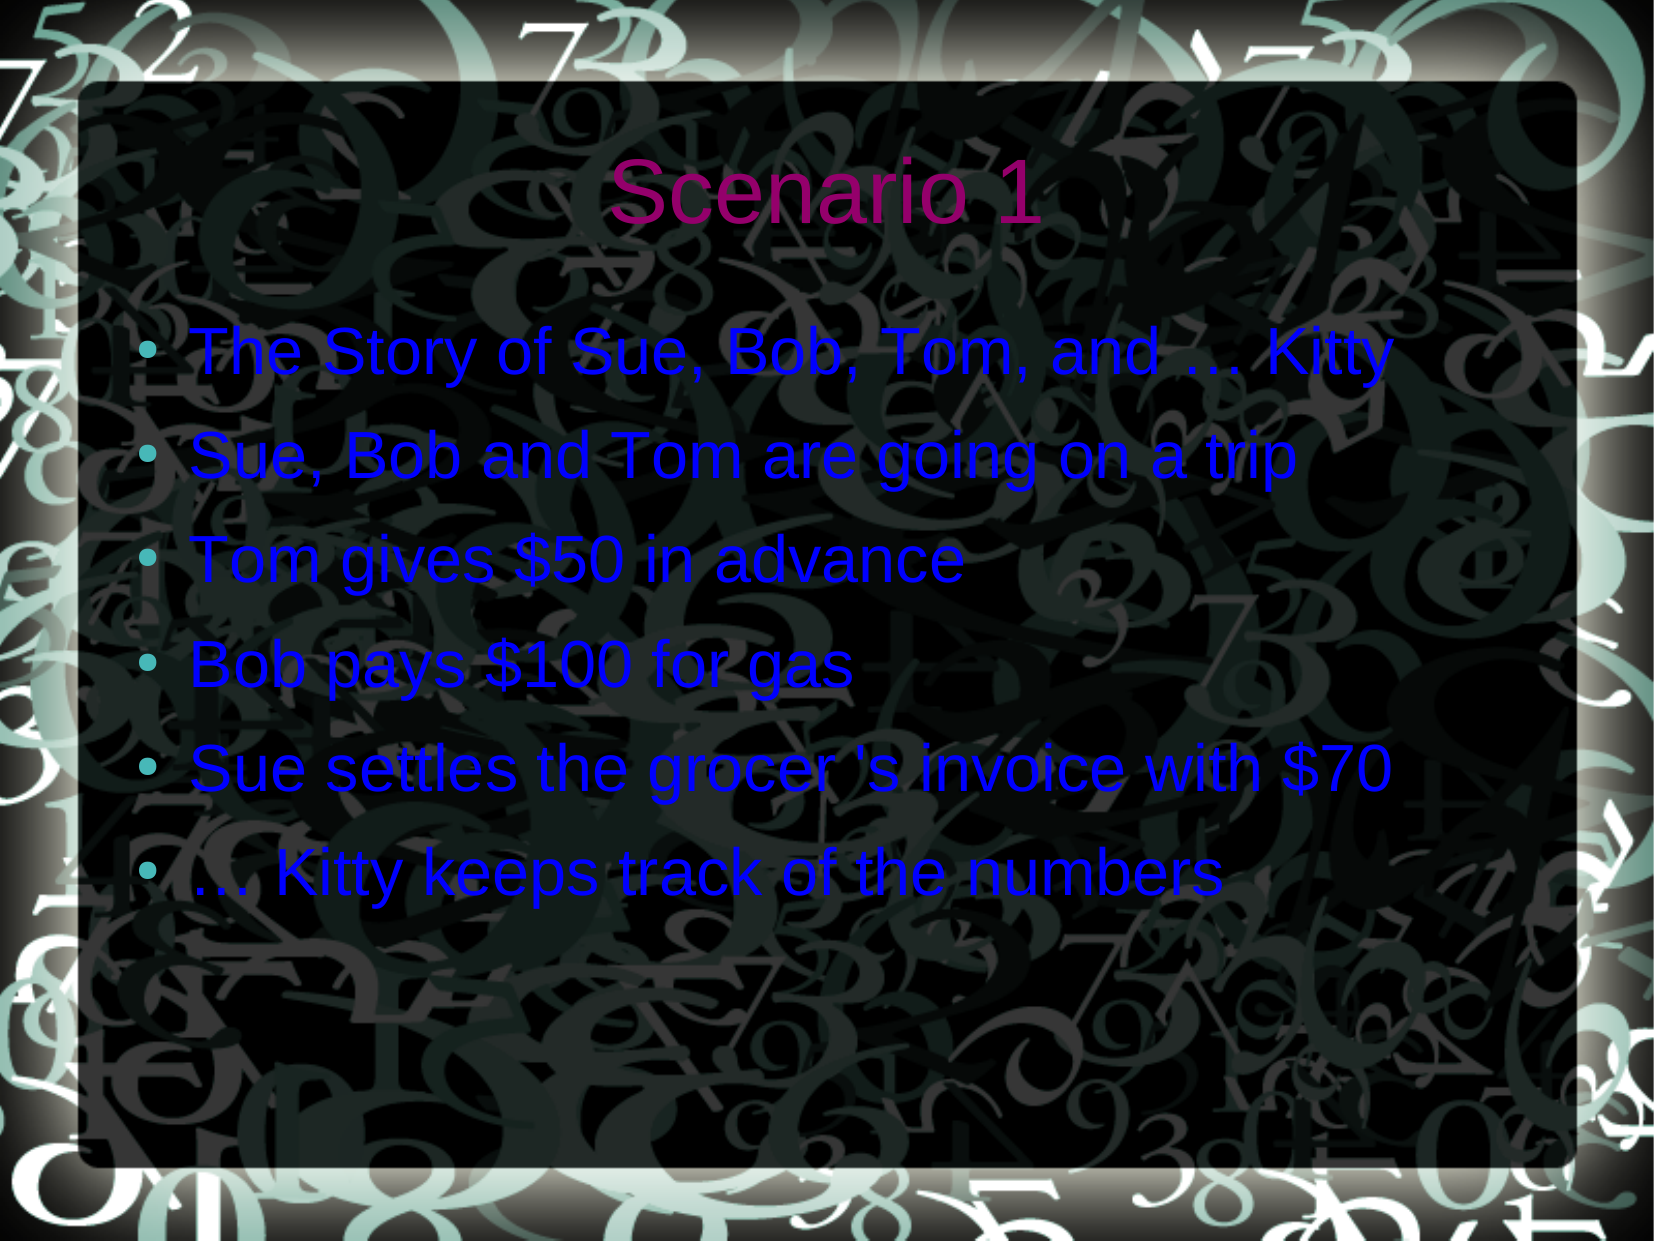

# Scenario 1
The Story of Sue, Bob, Tom, and … Kitty
Sue, Bob and Tom are going on a trip
Tom gives $50 in advance
Bob pays $100 for gas
Sue settles the grocer 's invoice with $70
… Kitty keeps track of the numbers